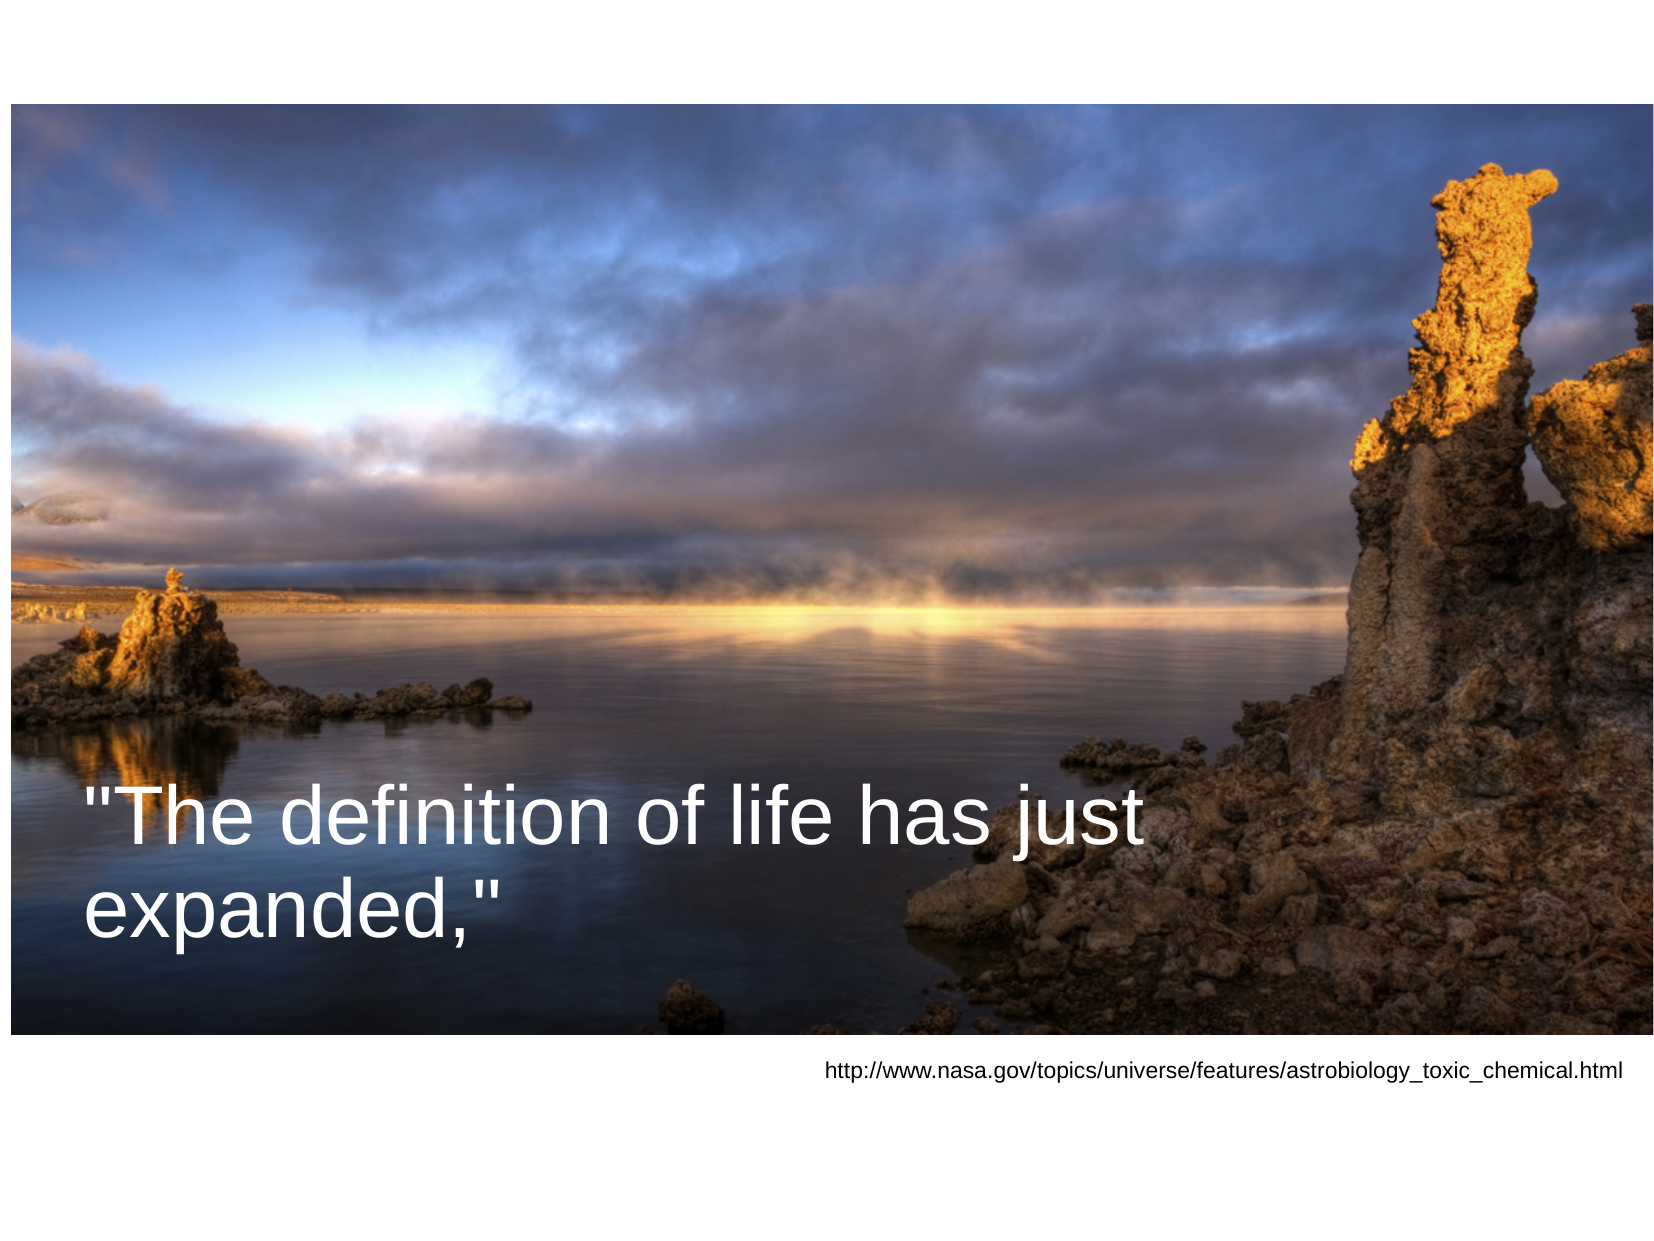

"The definition of life has just expanded,"
http://www.nasa.gov/topics/universe/features/astrobiology_toxic_chemical.html